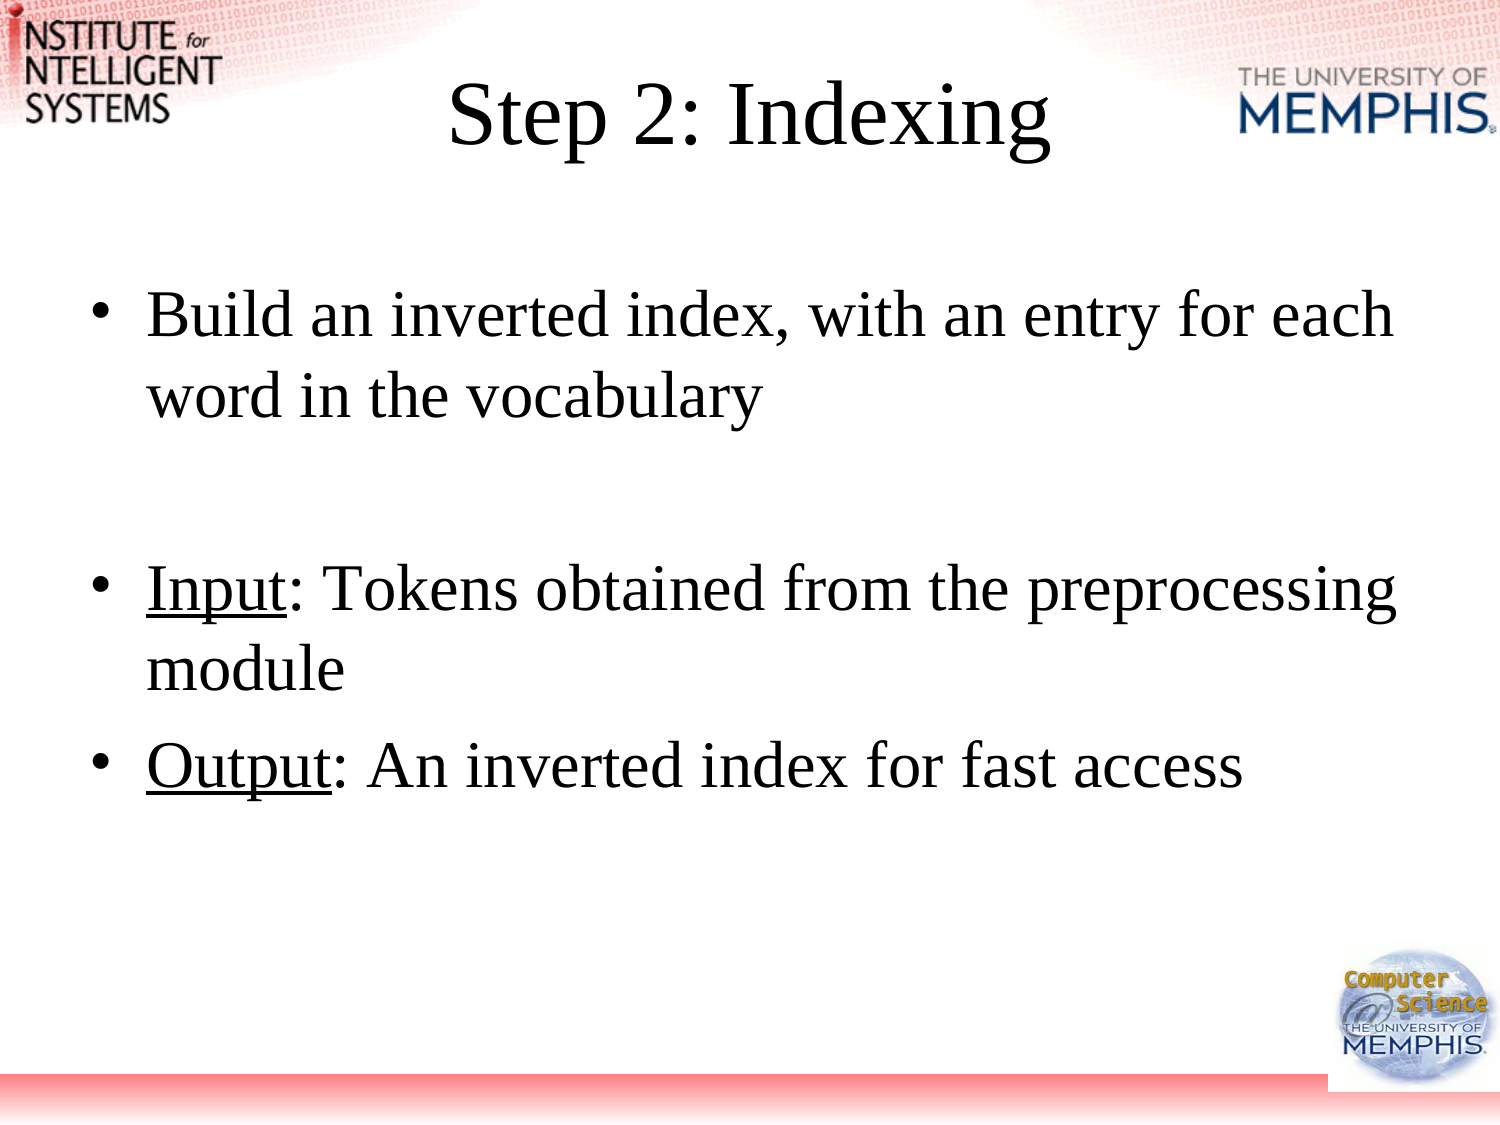

# Step 2: Indexing
Build an inverted index, with an entry for each word in the vocabulary
Input: Tokens obtained from the preprocessing module
Output: An inverted index for fast access